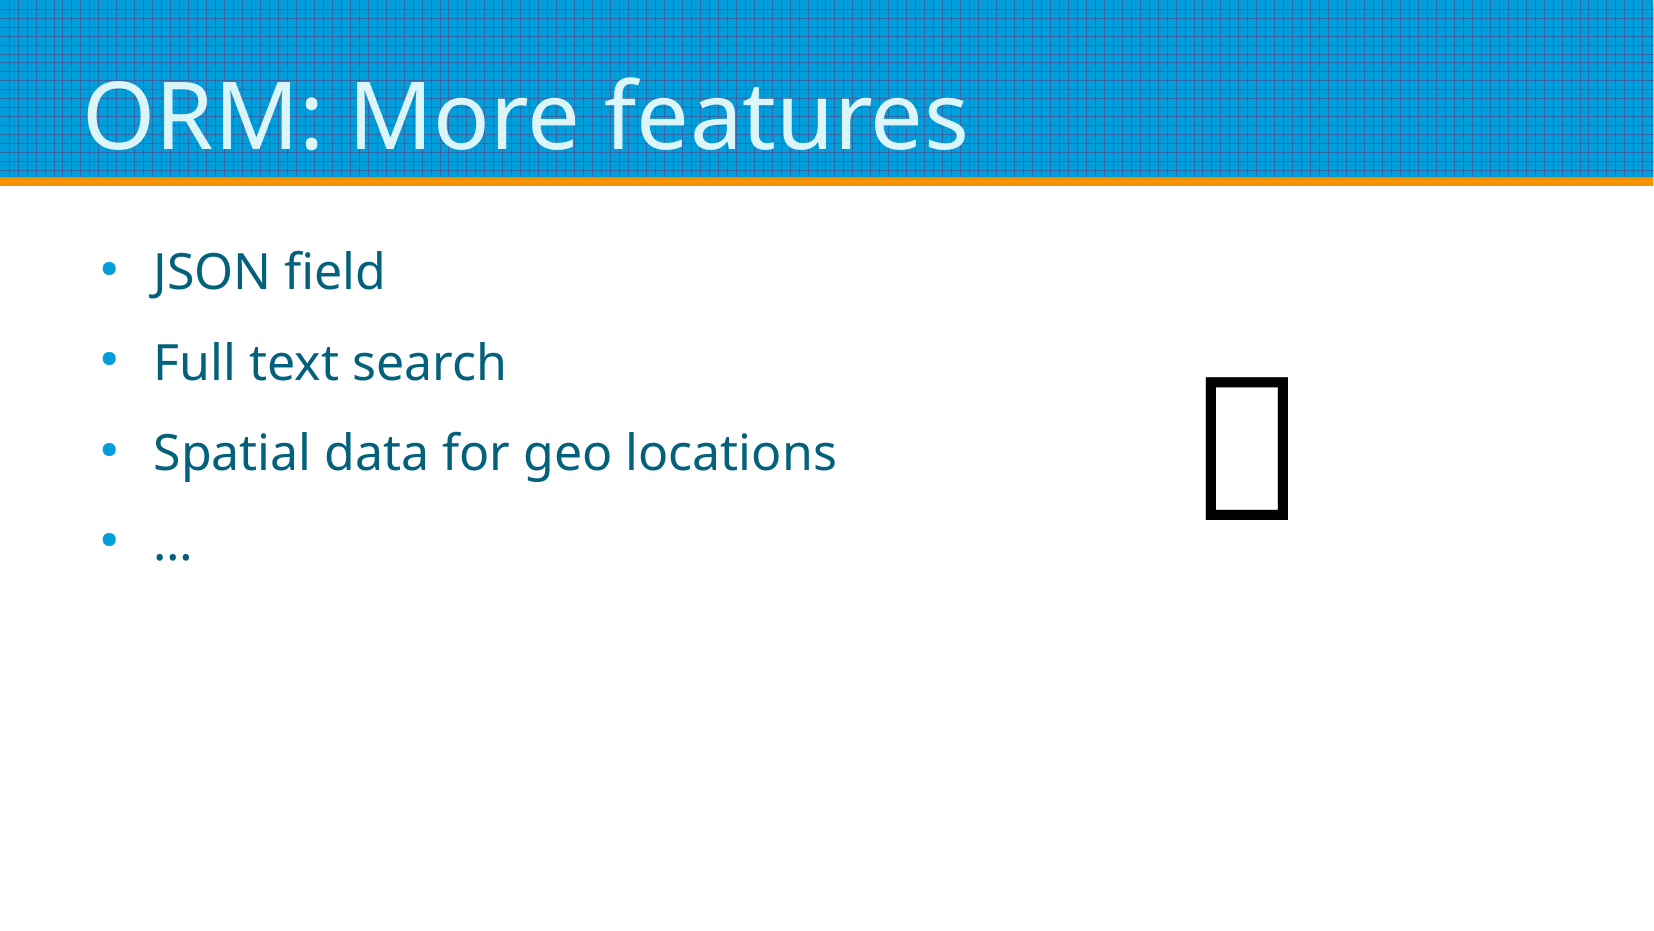

# ORM: More features
JSON field
Full text search
Spatial data for geo locations
…
🥰